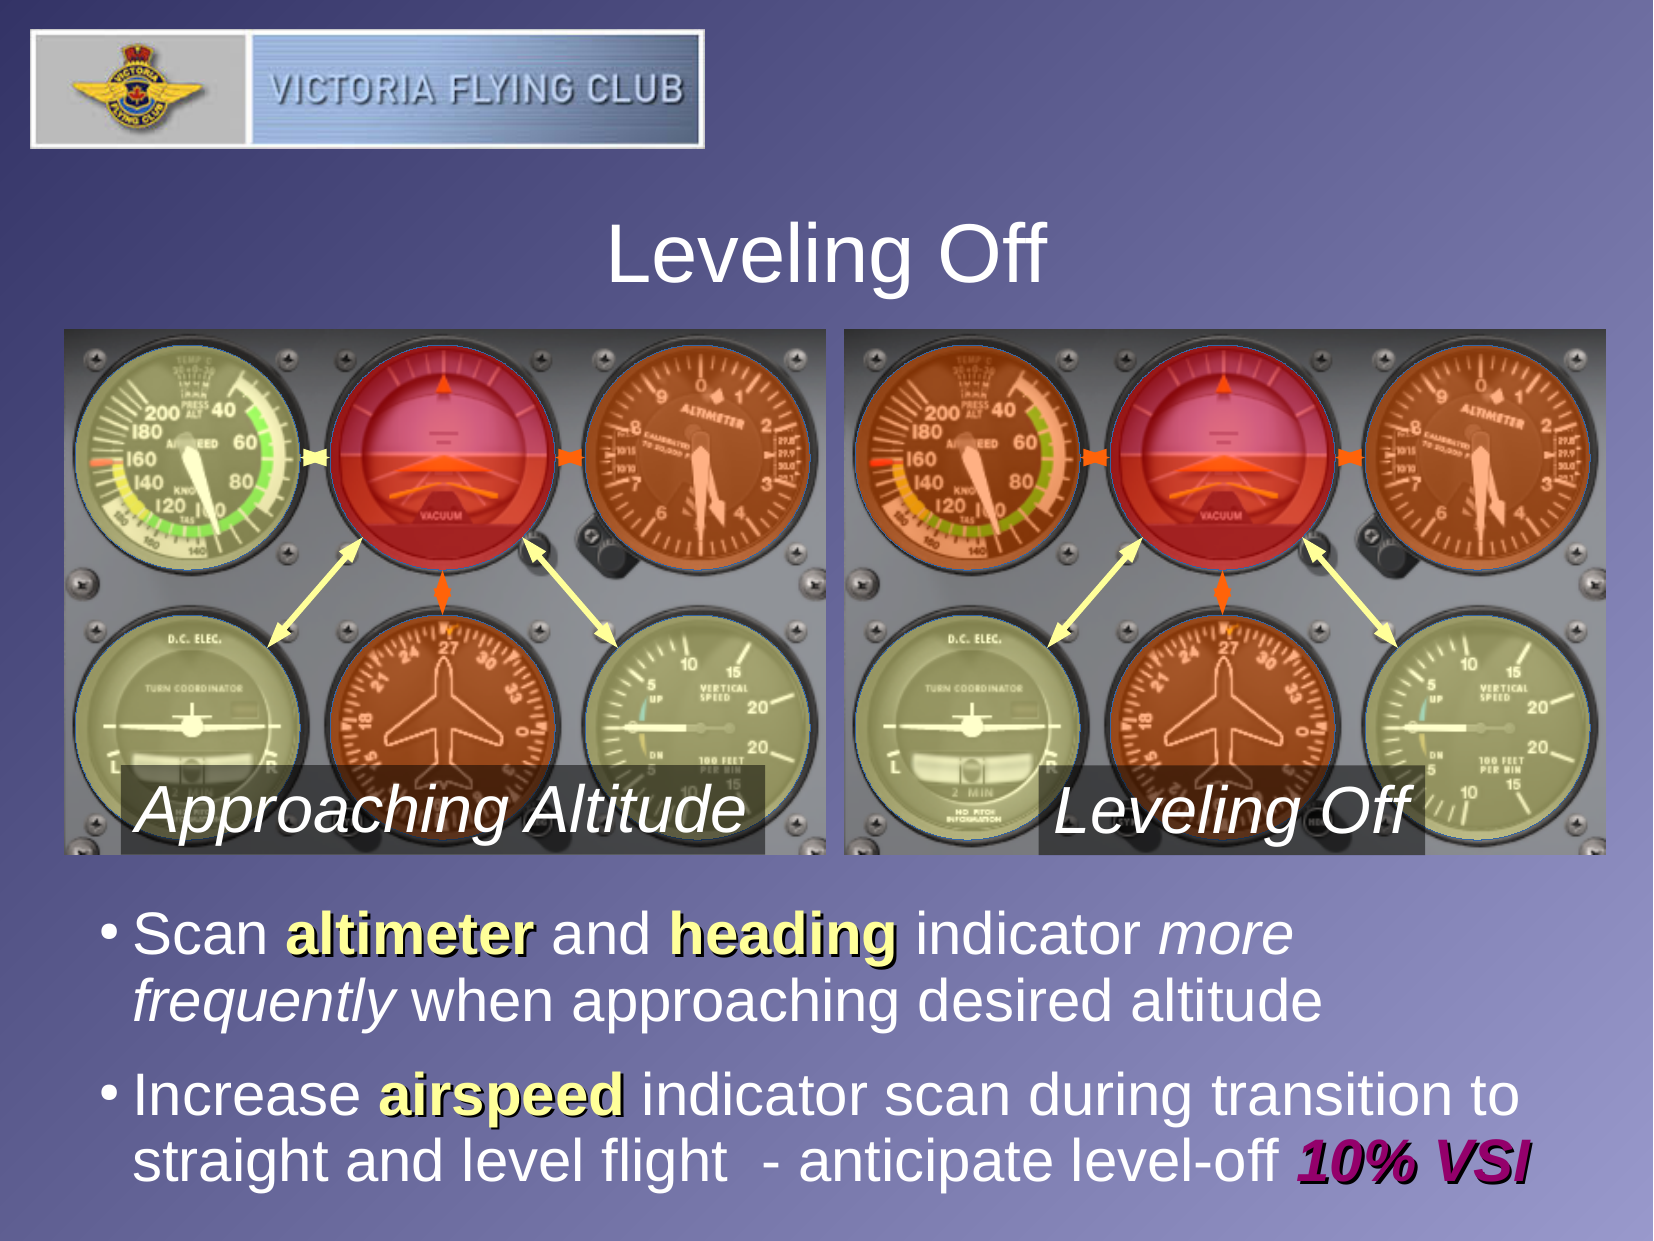

# Leveling Off
Approaching Altitude
Leveling Off
Scan altimeter and heading indicator more frequently when approaching desired altitude
Increase airspeed indicator scan during transition to straight and level flight - anticipate level-off 10% VSI